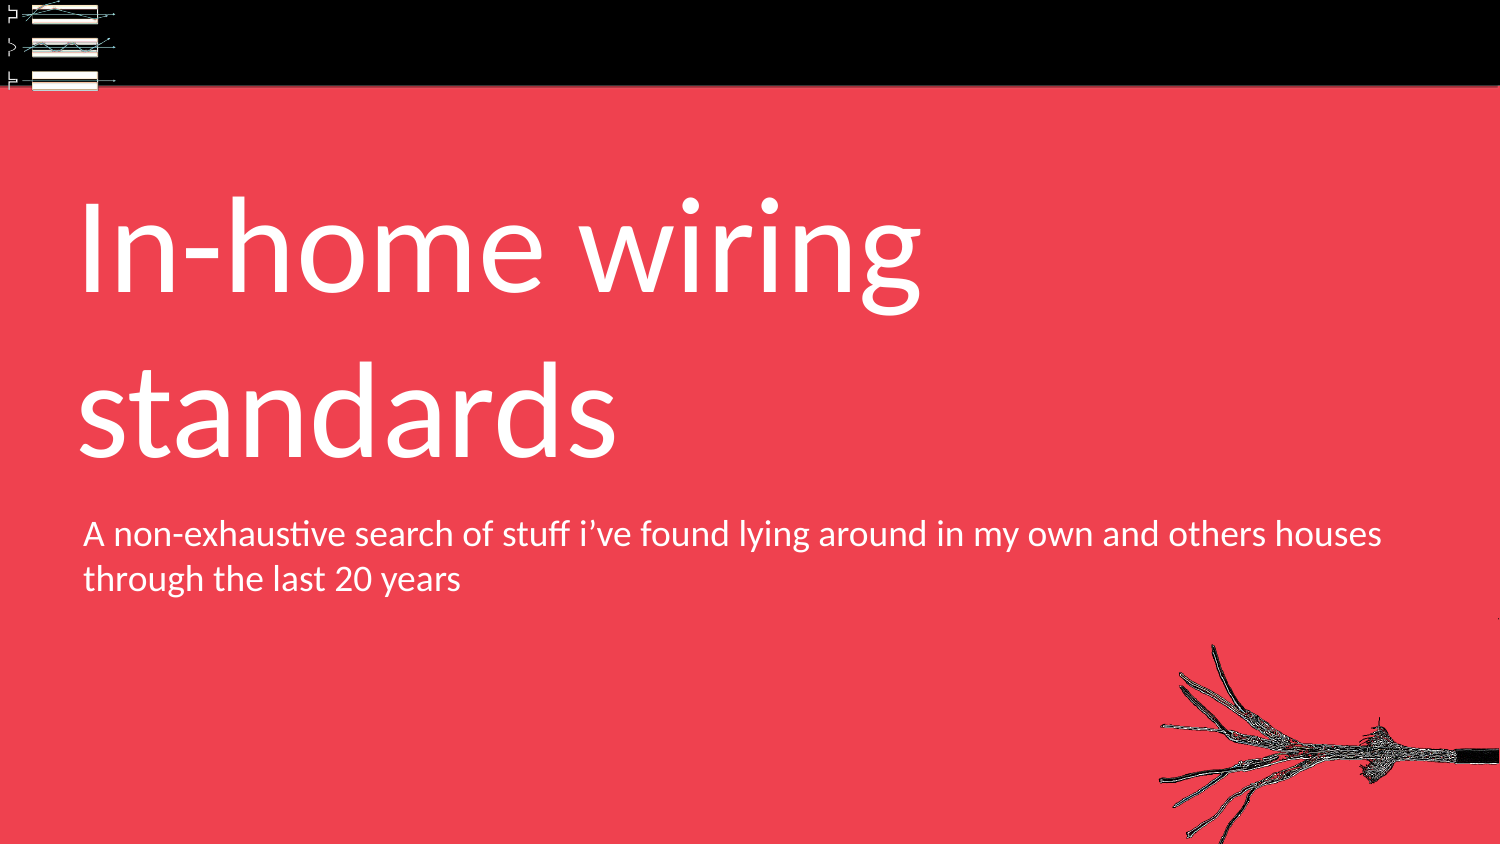

In-home wiring standards
A non-exhaustive search of stuff i’ve found lying around in my own and others houses through the last 20 years